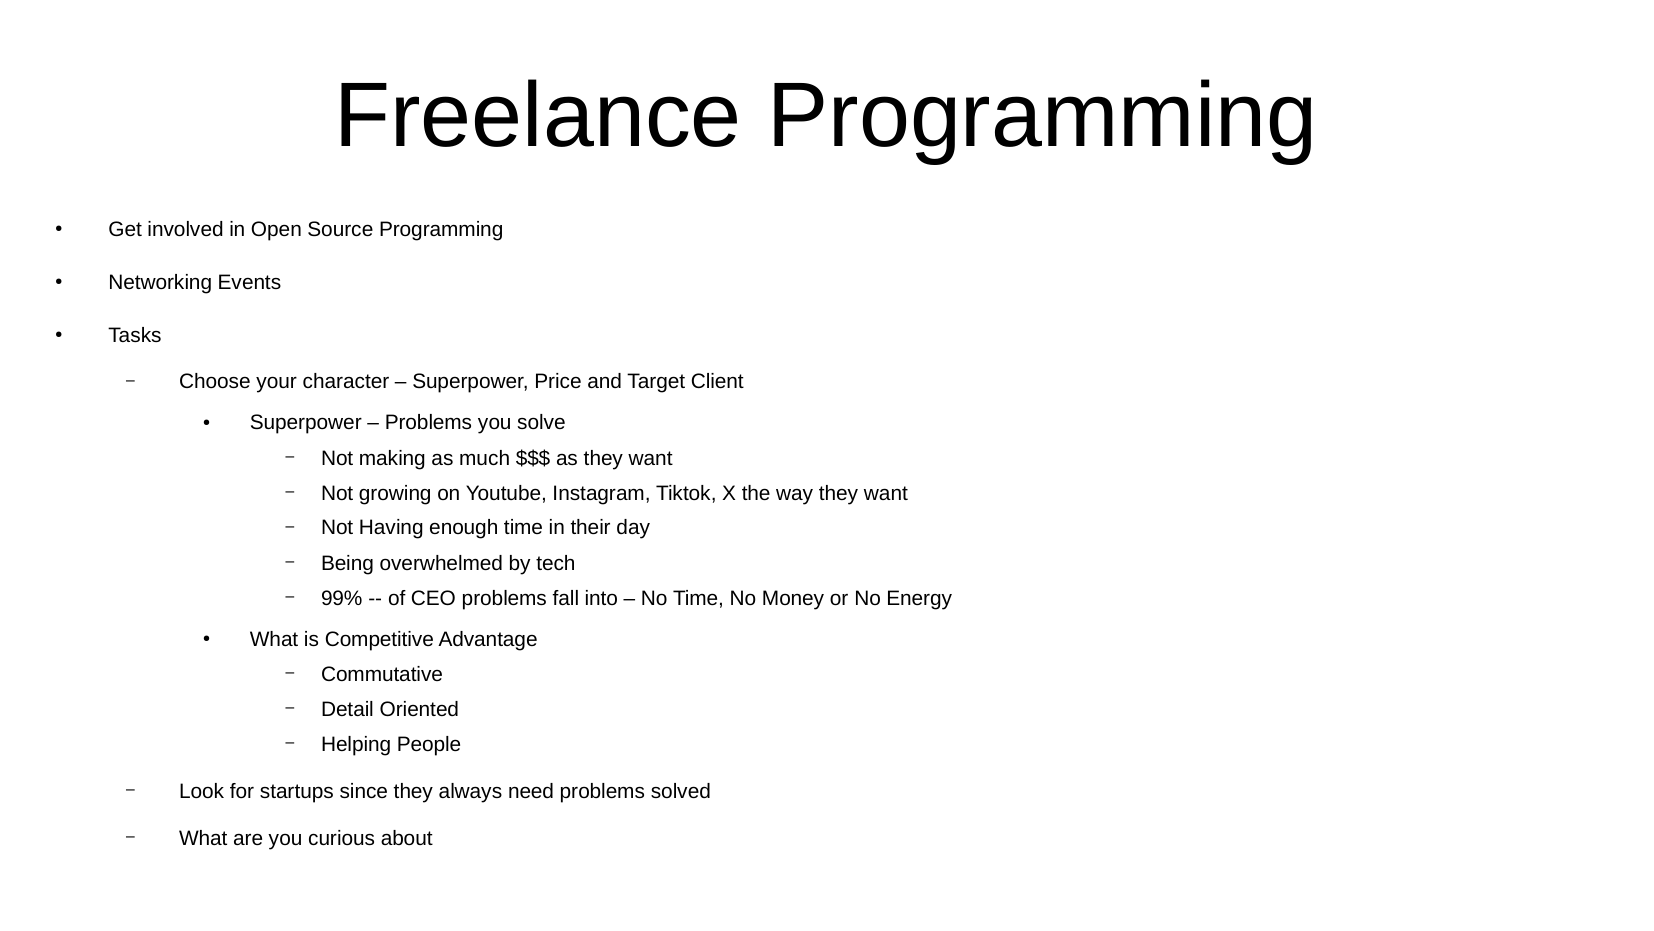

# Freelance Programming
Get involved in Open Source Programming
Networking Events
Tasks
Choose your character – Superpower, Price and Target Client
Superpower – Problems you solve
Not making as much $$$ as they want
Not growing on Youtube, Instagram, Tiktok, X the way they want
Not Having enough time in their day
Being overwhelmed by tech
99% -- of CEO problems fall into – No Time, No Money or No Energy
What is Competitive Advantage
Commutative
Detail Oriented
Helping People
Look for startups since they always need problems solved
What are you curious about